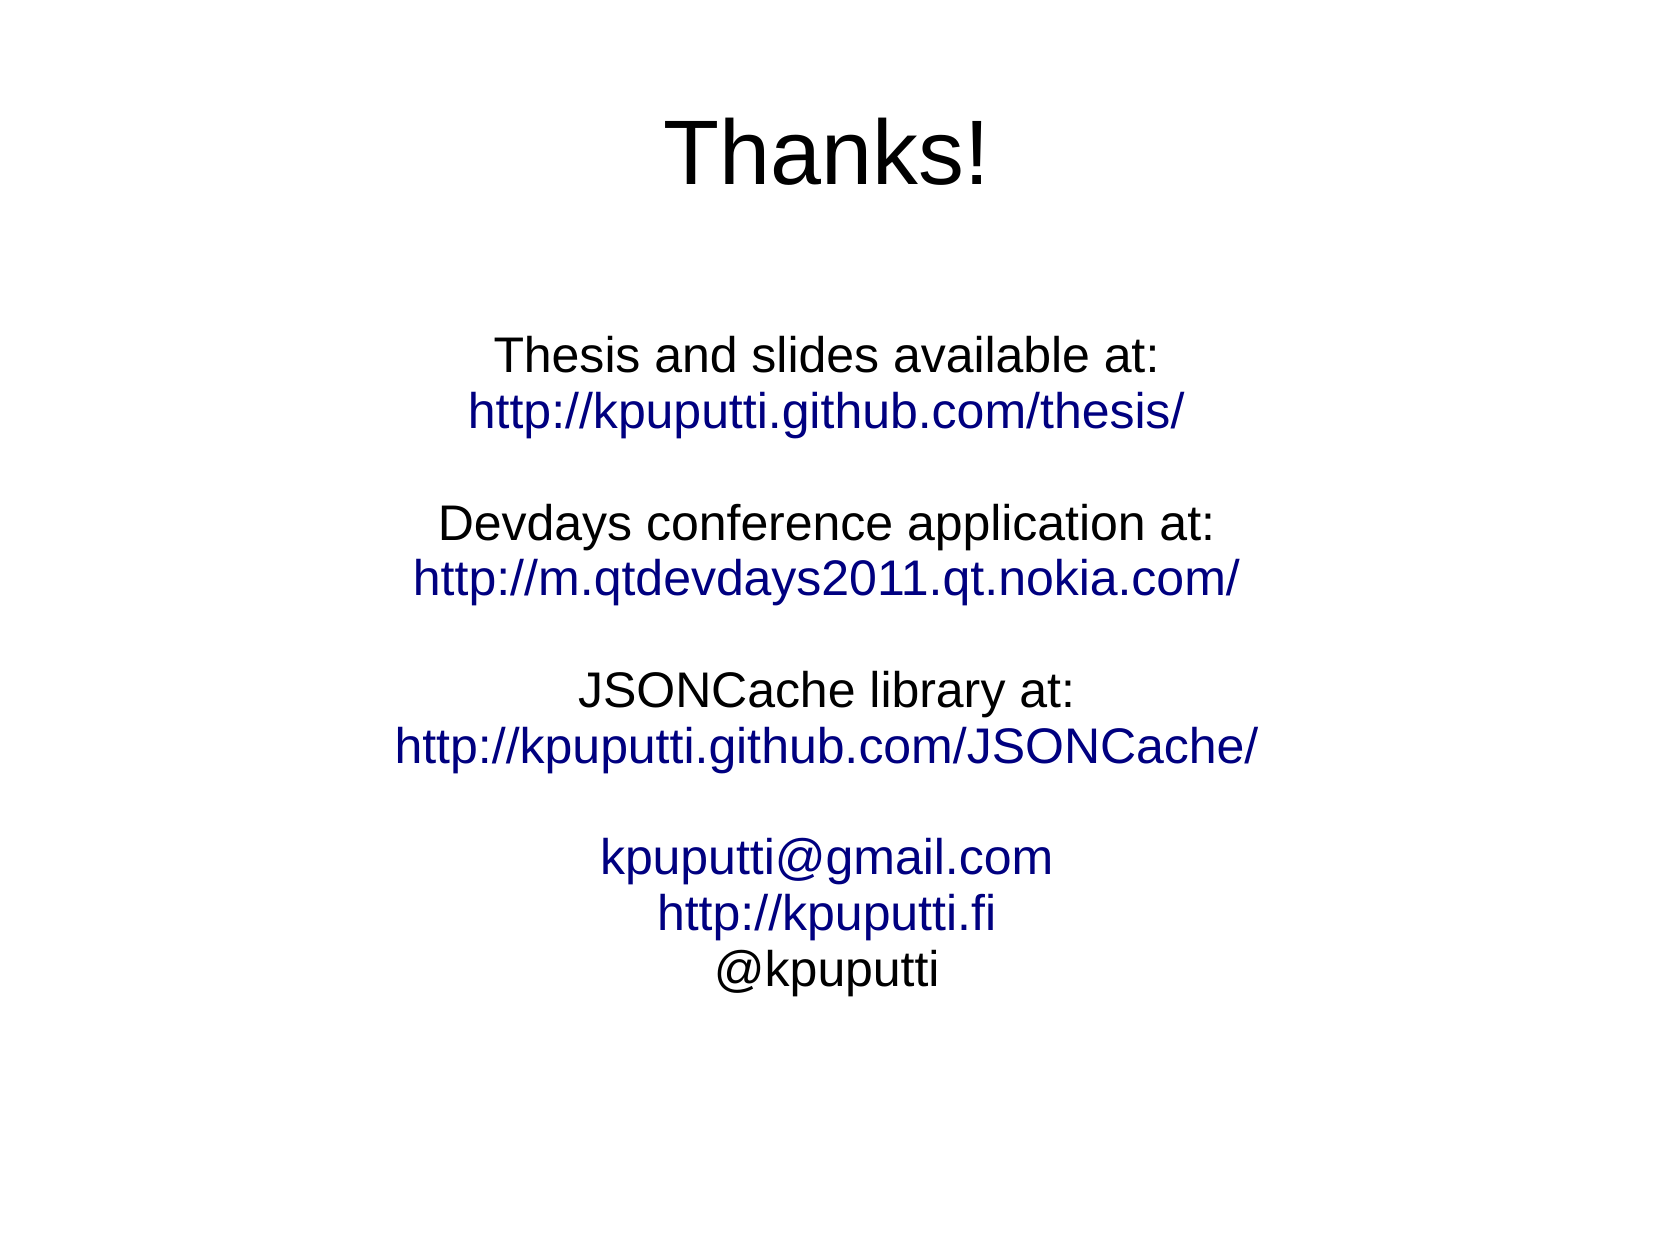

# Thanks!
Thesis and slides available at:
http://kpuputti.github.com/thesis/
Devdays conference application at:
http://m.qtdevdays2011.qt.nokia.com/
JSONCache library at:
http://kpuputti.github.com/JSONCache/
kpuputti@gmail.com
http://kpuputti.fi
@kpuputti